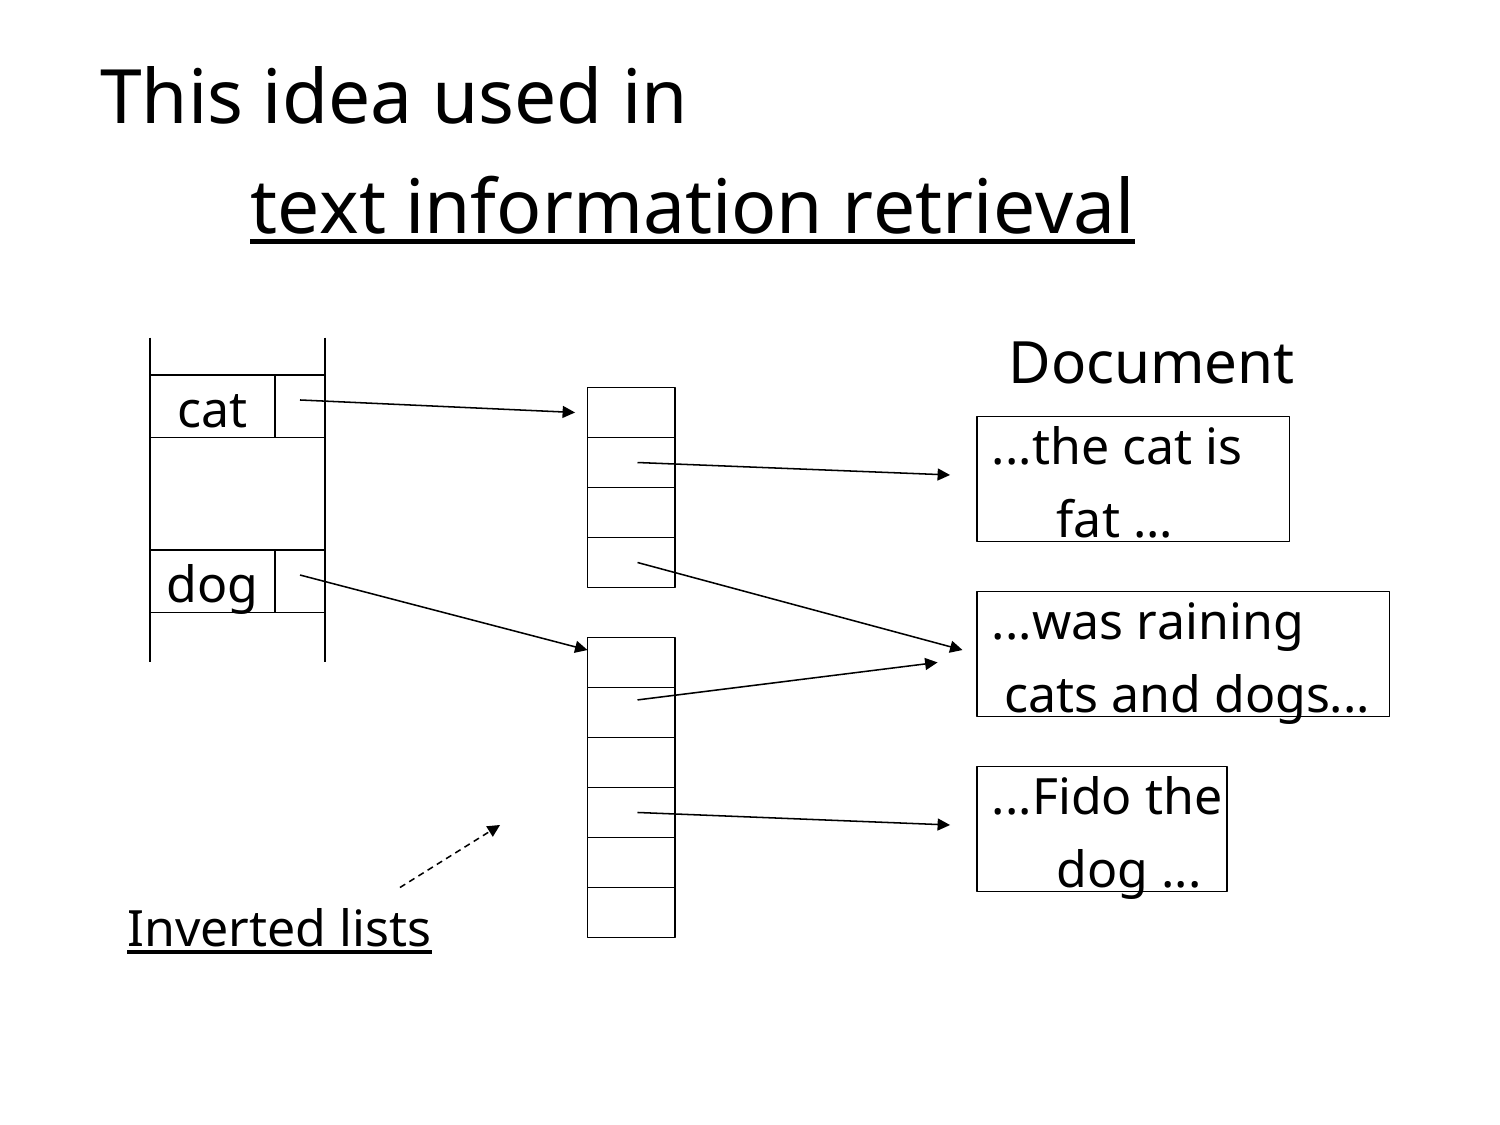

# This idea used in text information retrieval
Documents
cat
dog
Inverted lists
...the cat is
 fat ...
...was raining
 cats and dogs...
...Fido the
 dog ...